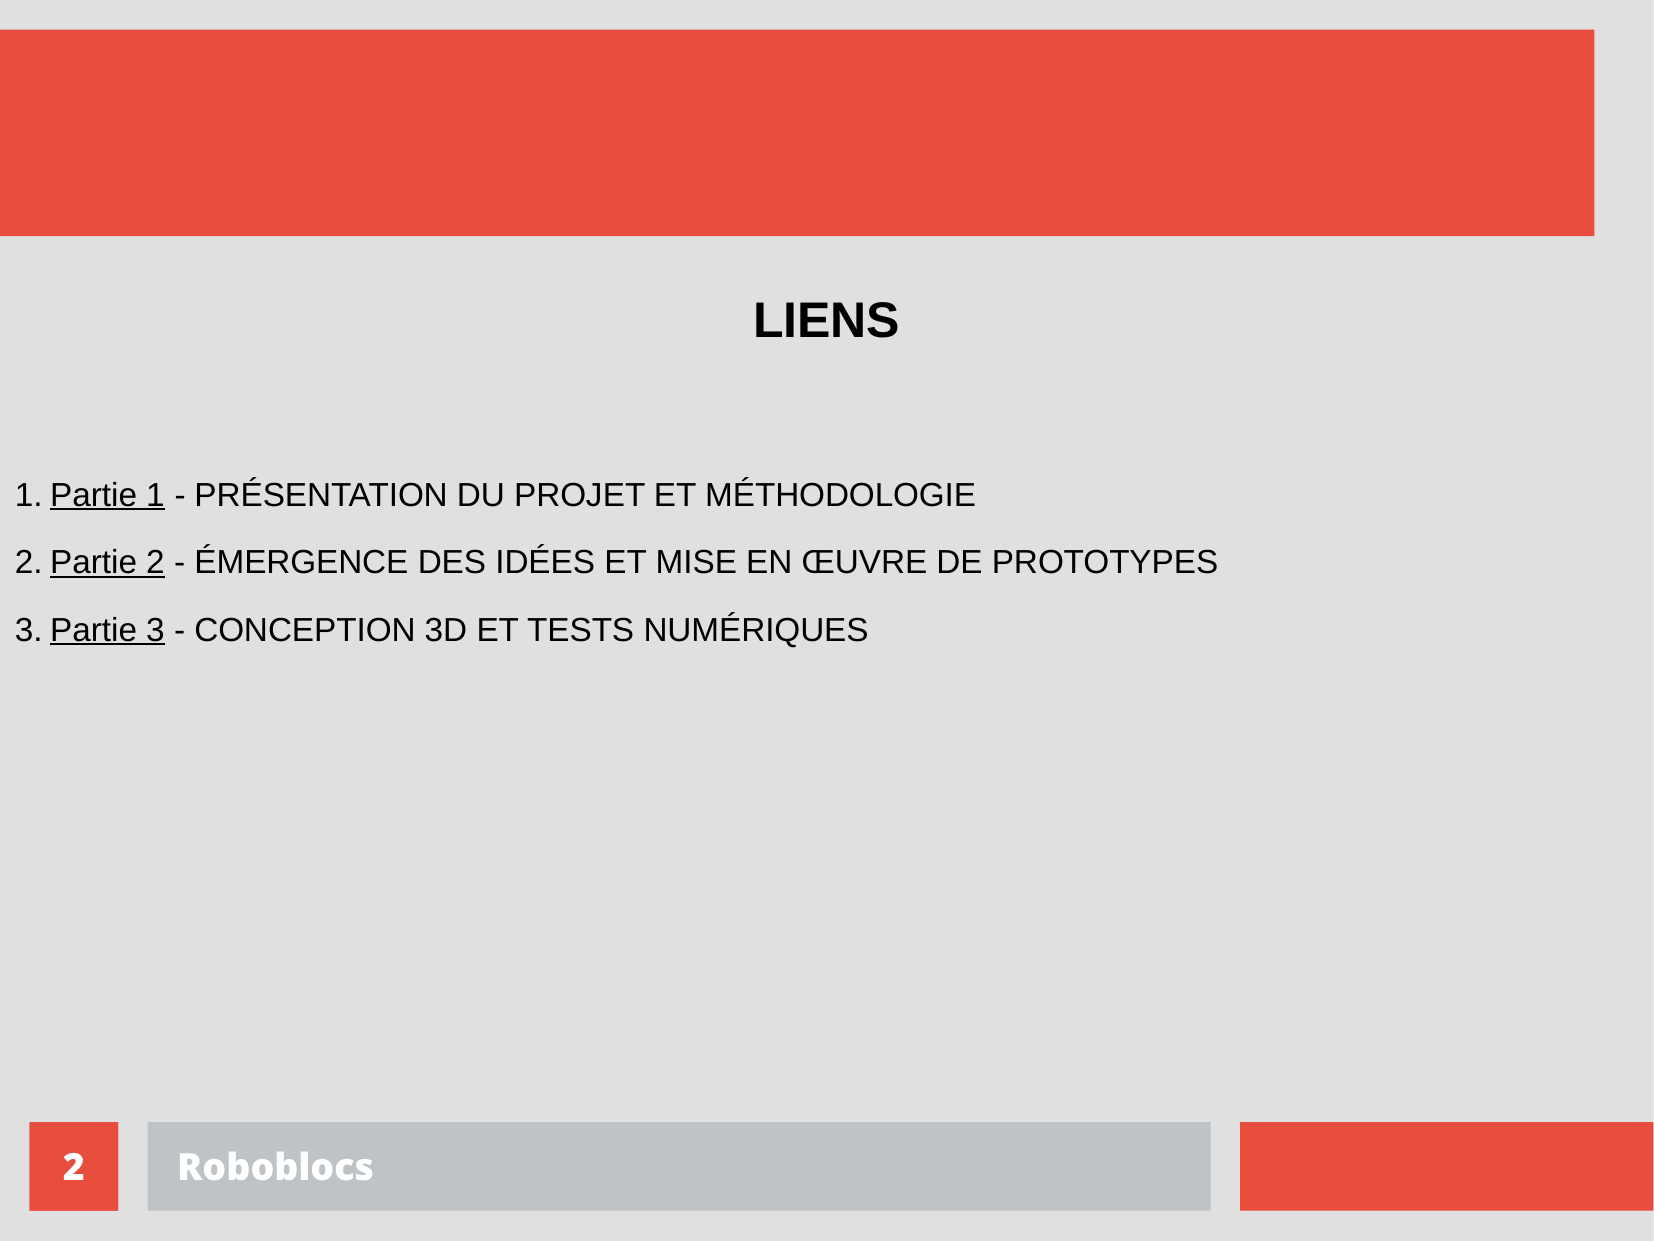

LIENS
Partie 1 - PRÉSENTATION DU PROJET ET MÉTHODOLOGIE
Partie 2 - ÉMERGENCE DES IDÉES ET MISE EN ŒUVRE DE PROTOTYPES
Partie 3 - CONCEPTION 3D ET TESTS NUMÉRIQUES
2
Roboblocs